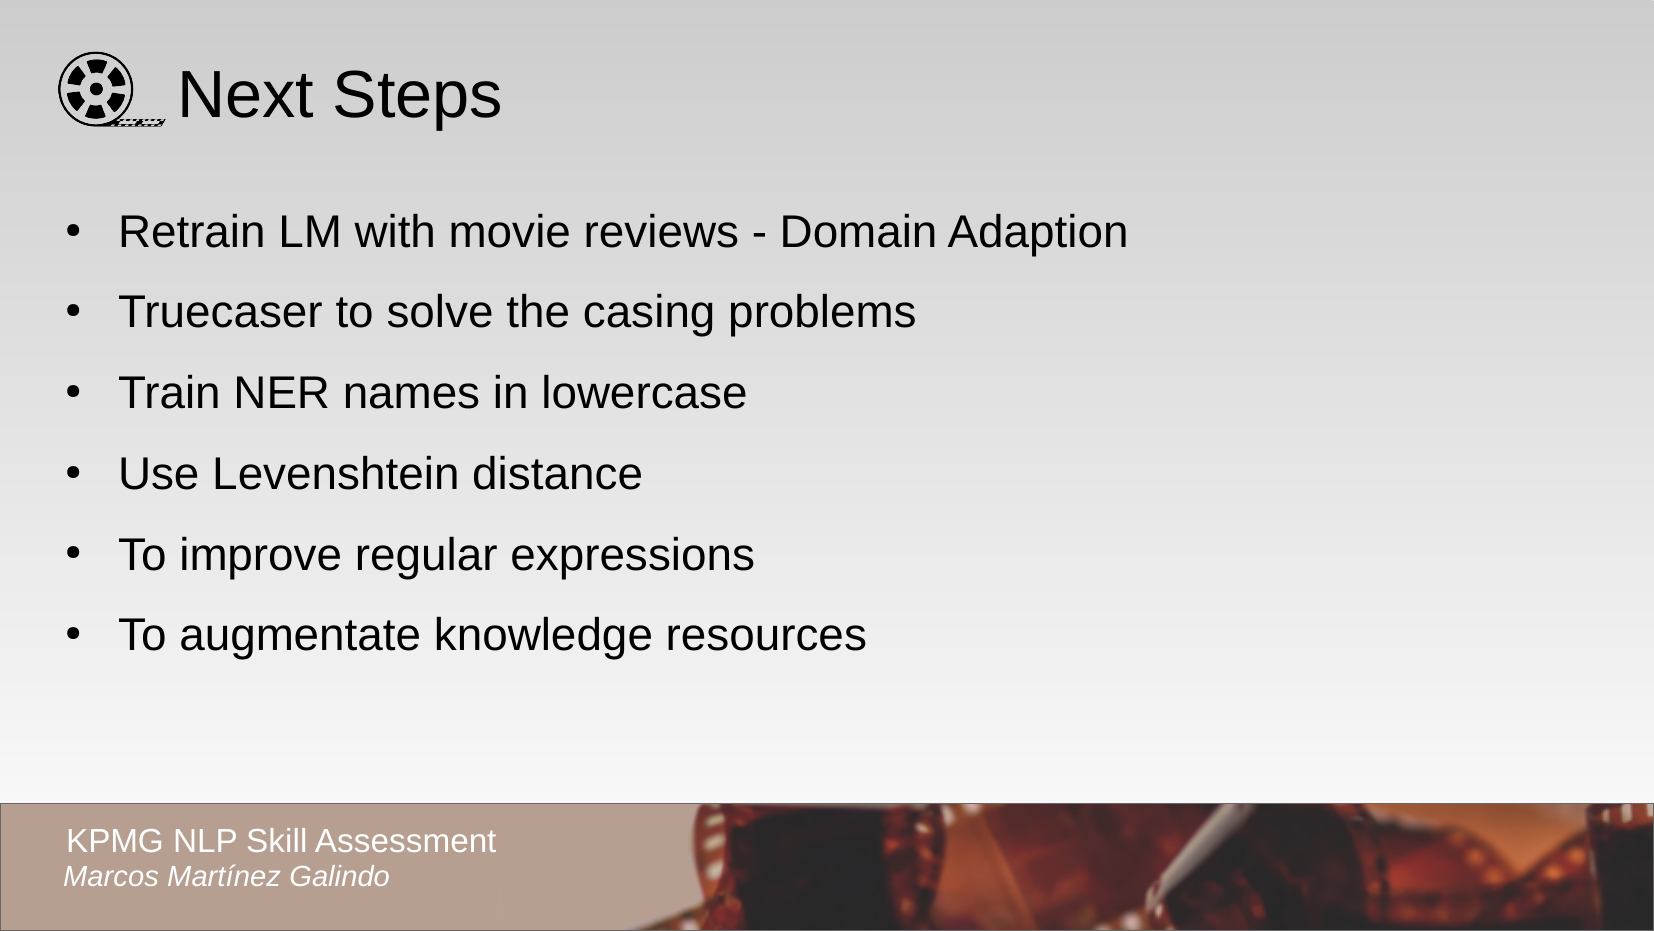

#
Next Steps
Retrain LM with movie reviews - Domain Adaption
Truecaser to solve the casing problems
Train NER names in lowercase
Use Levenshtein distance
To improve regular expressions
To augmentate knowledge resources
 KPMG NLP Skill Assessment
 Marcos Martínez Galindo